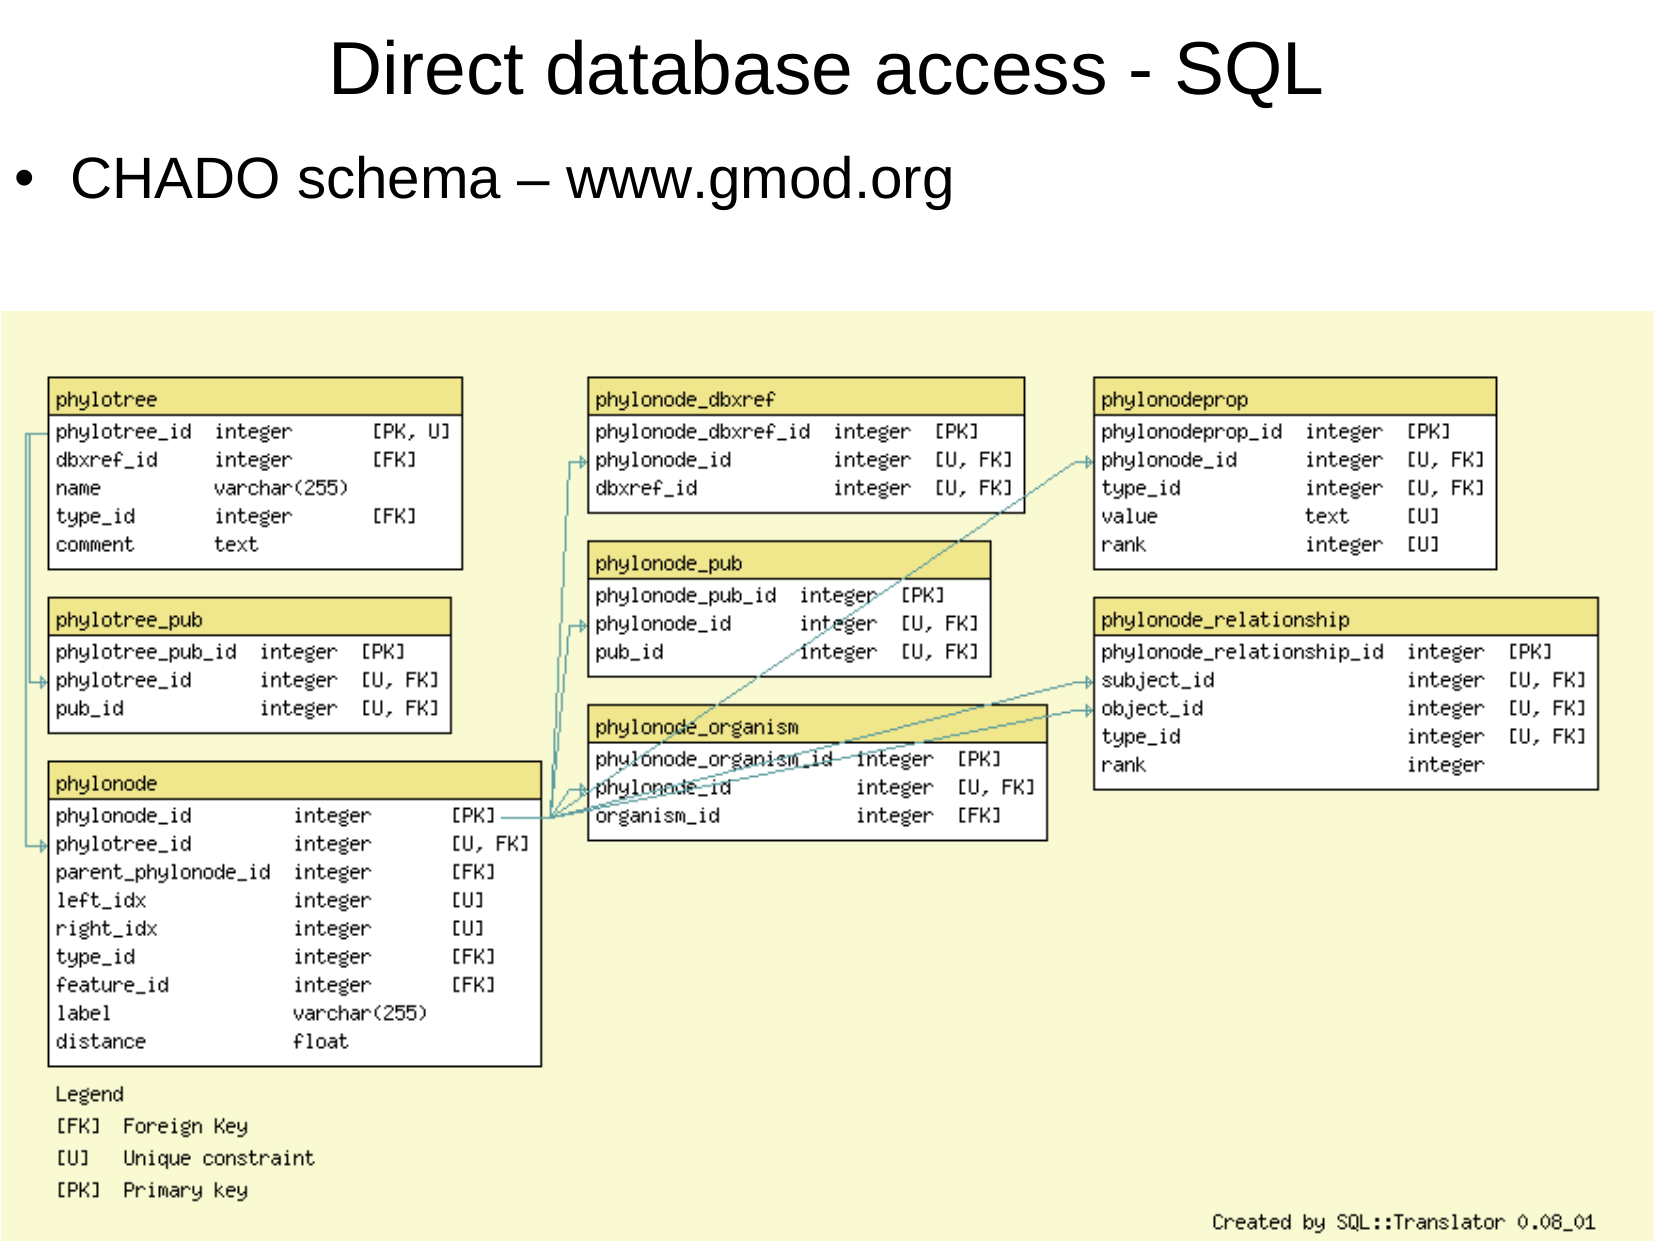

# Direct database access - SQL
CHADO schema – www.gmod.org
CMSC423 Fall 2008
14